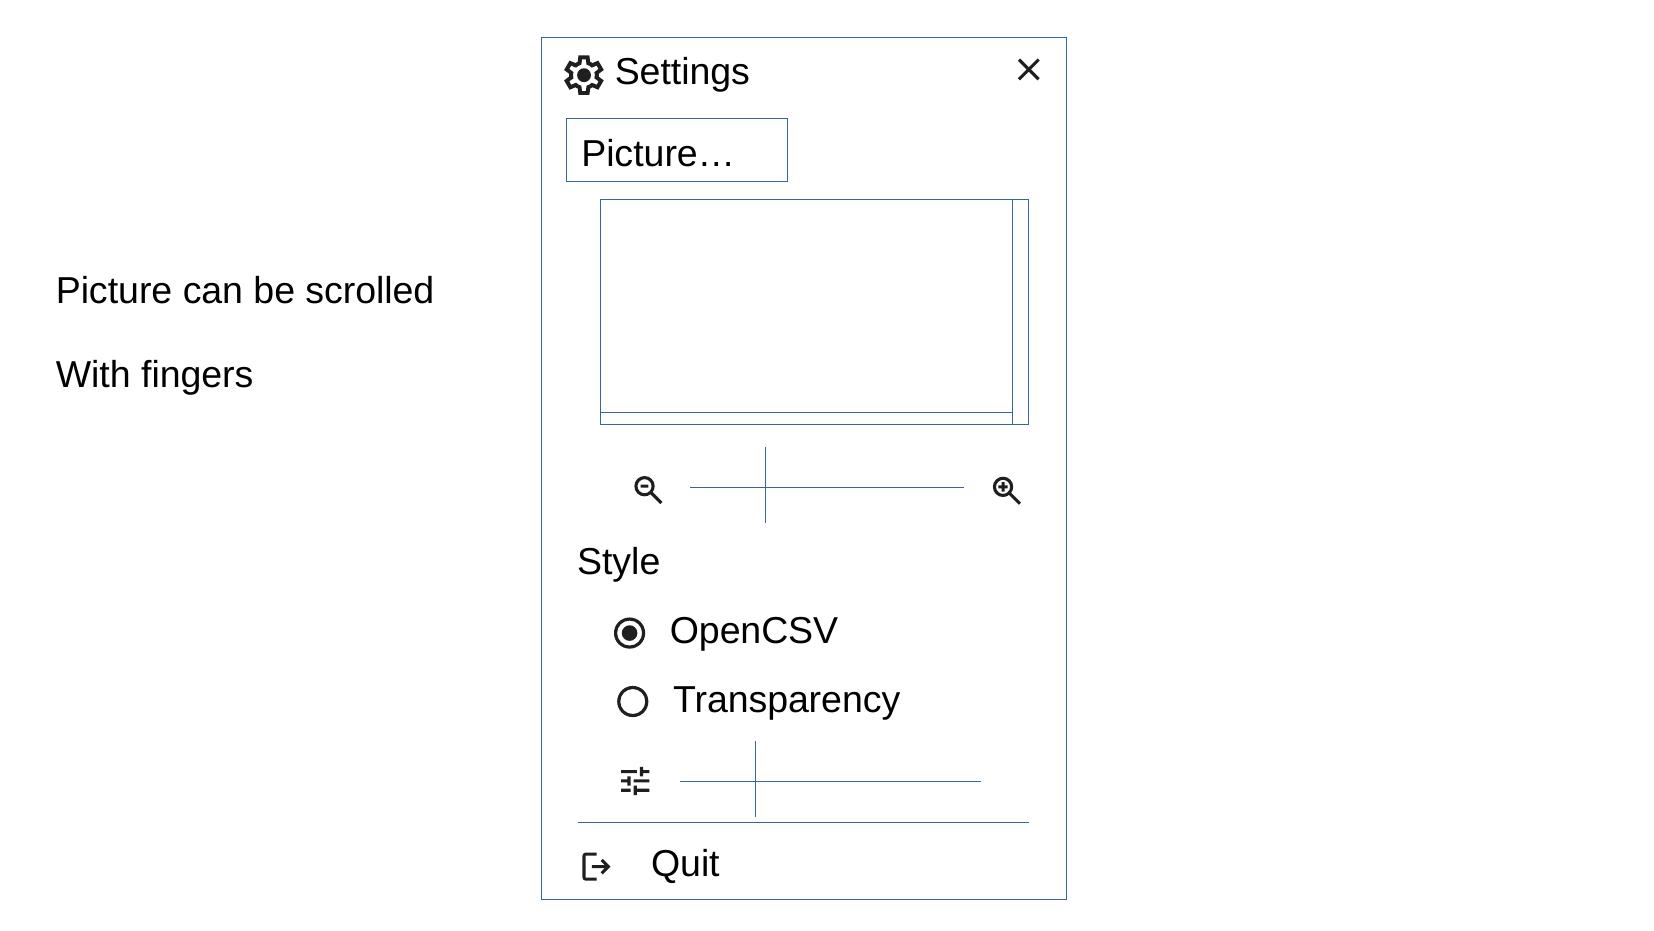

Settings
Picture…
Picture can be scrolled
With fingers
Style
OpenCSV
Transparency
Quit